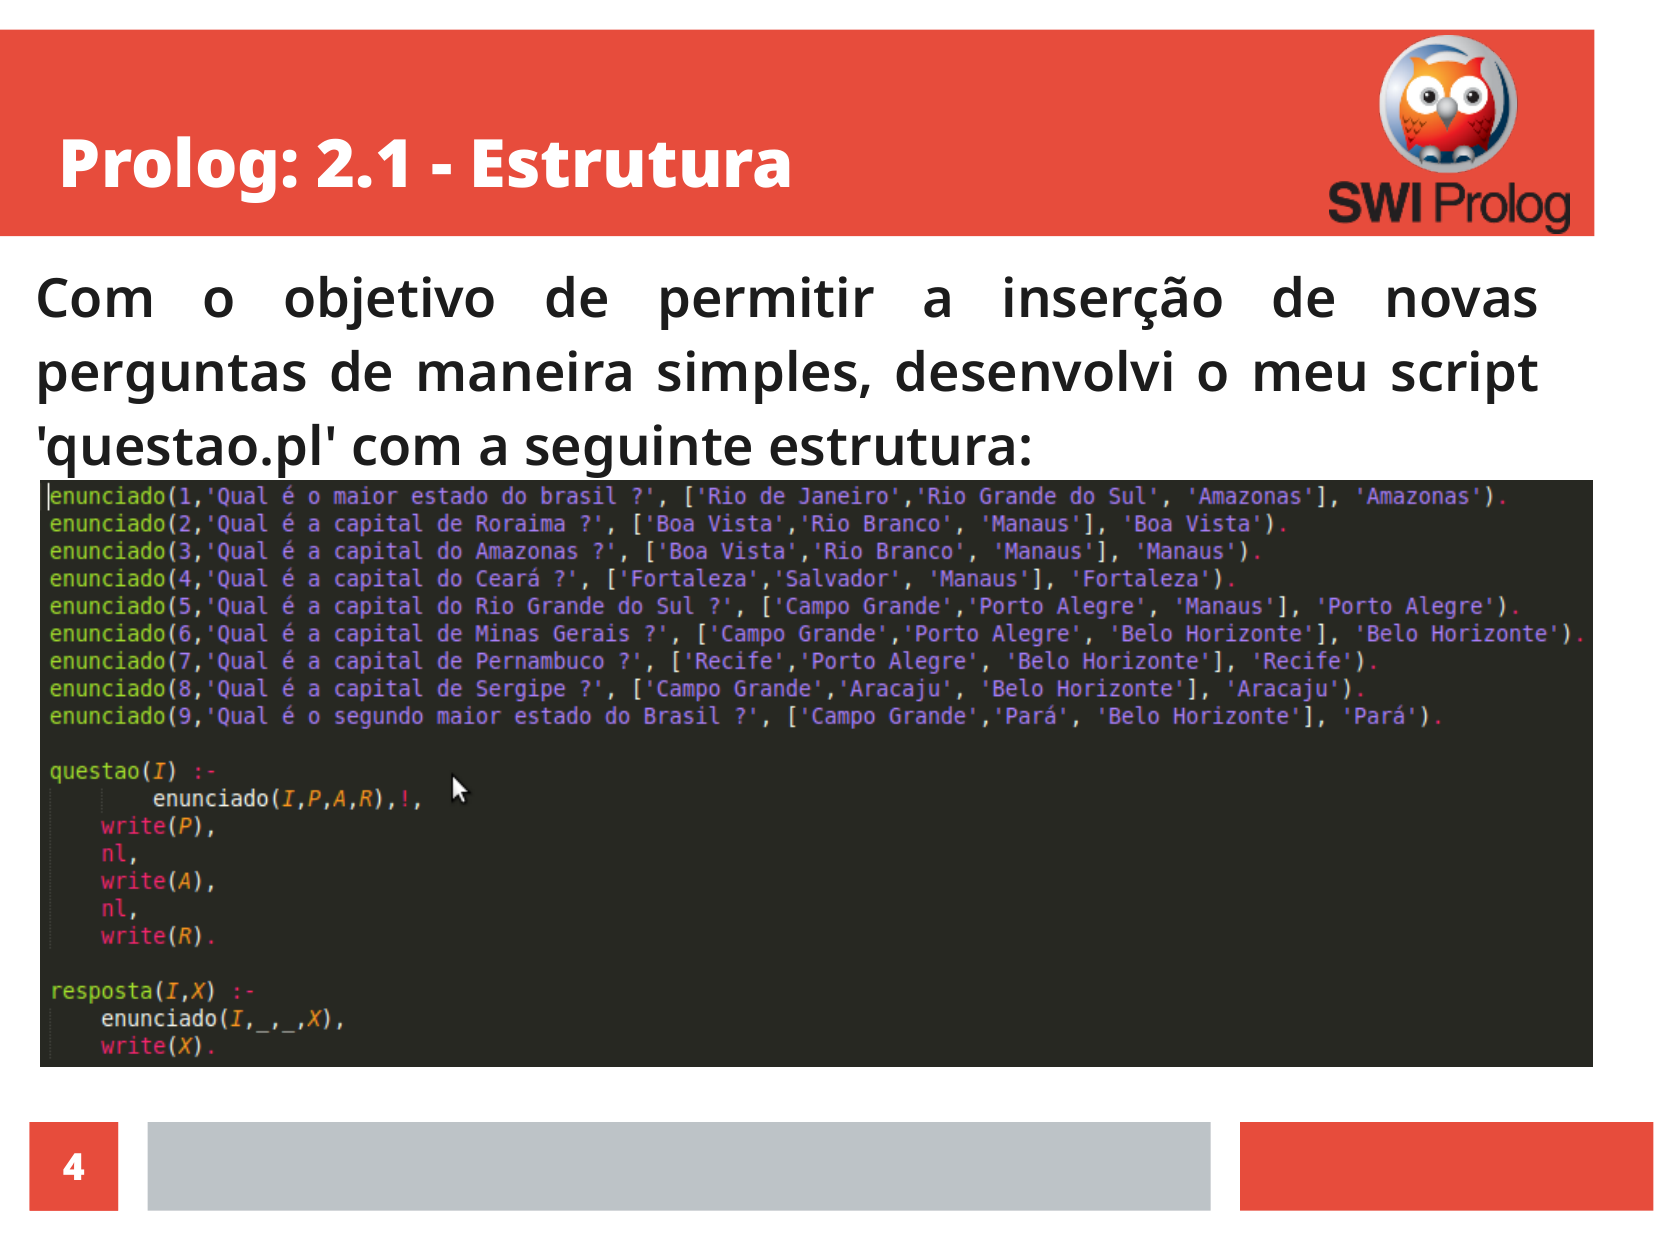

# Prolog: 2.1 - Estrutura
Com o objetivo de permitir a inserção de novas perguntas de maneira simples, desenvolvi o meu script 'questao.pl' com a seguinte estrutura:
4